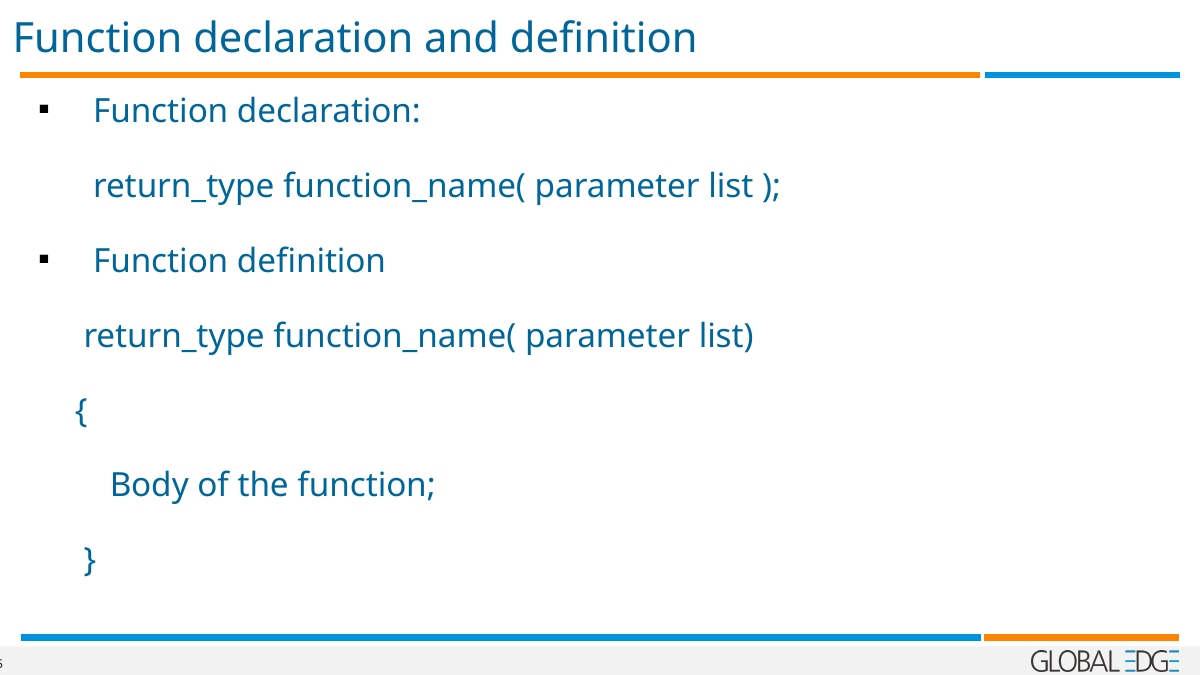

# Function declaration and definition
Function declaration:
return_type function_name( parameter list );
Function definition
 return_type function_name( parameter list)
 {
 Body of the function;
 }